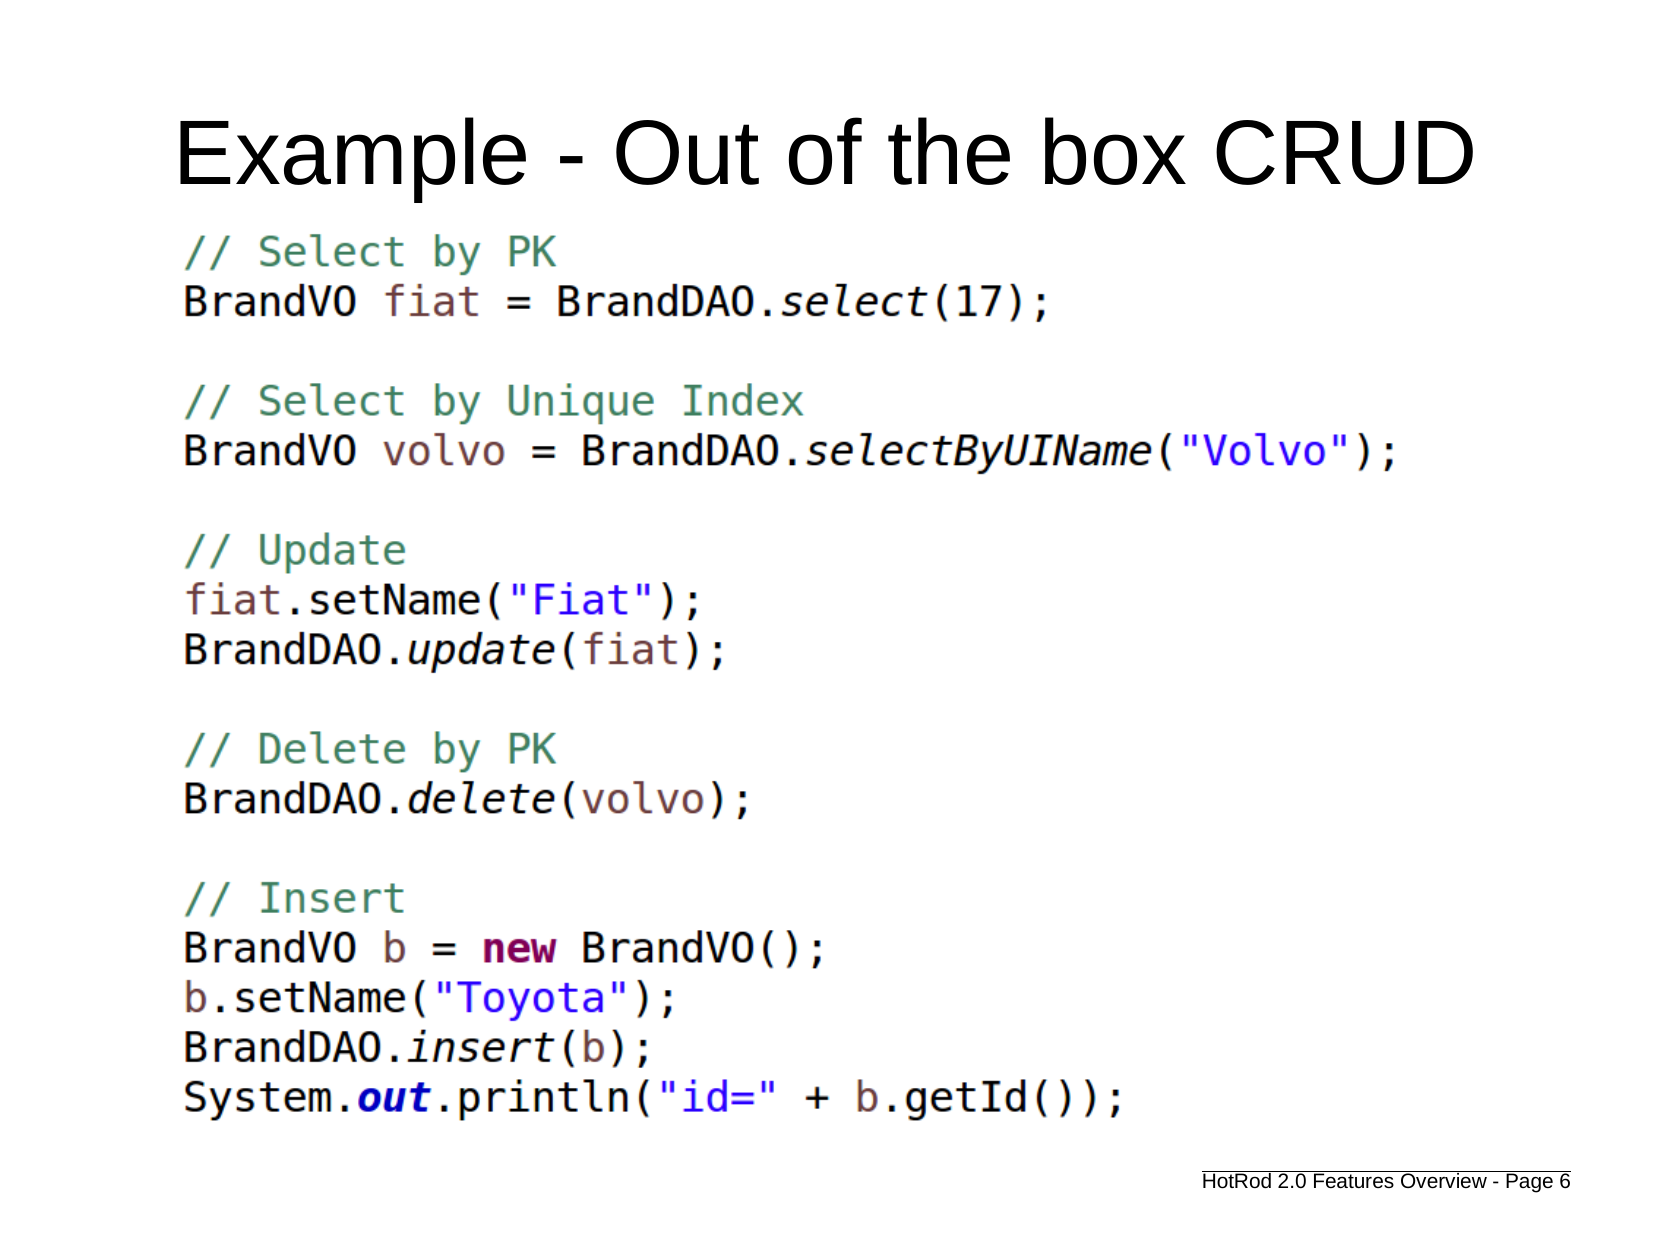

# Example - Out of the box CRUD
6